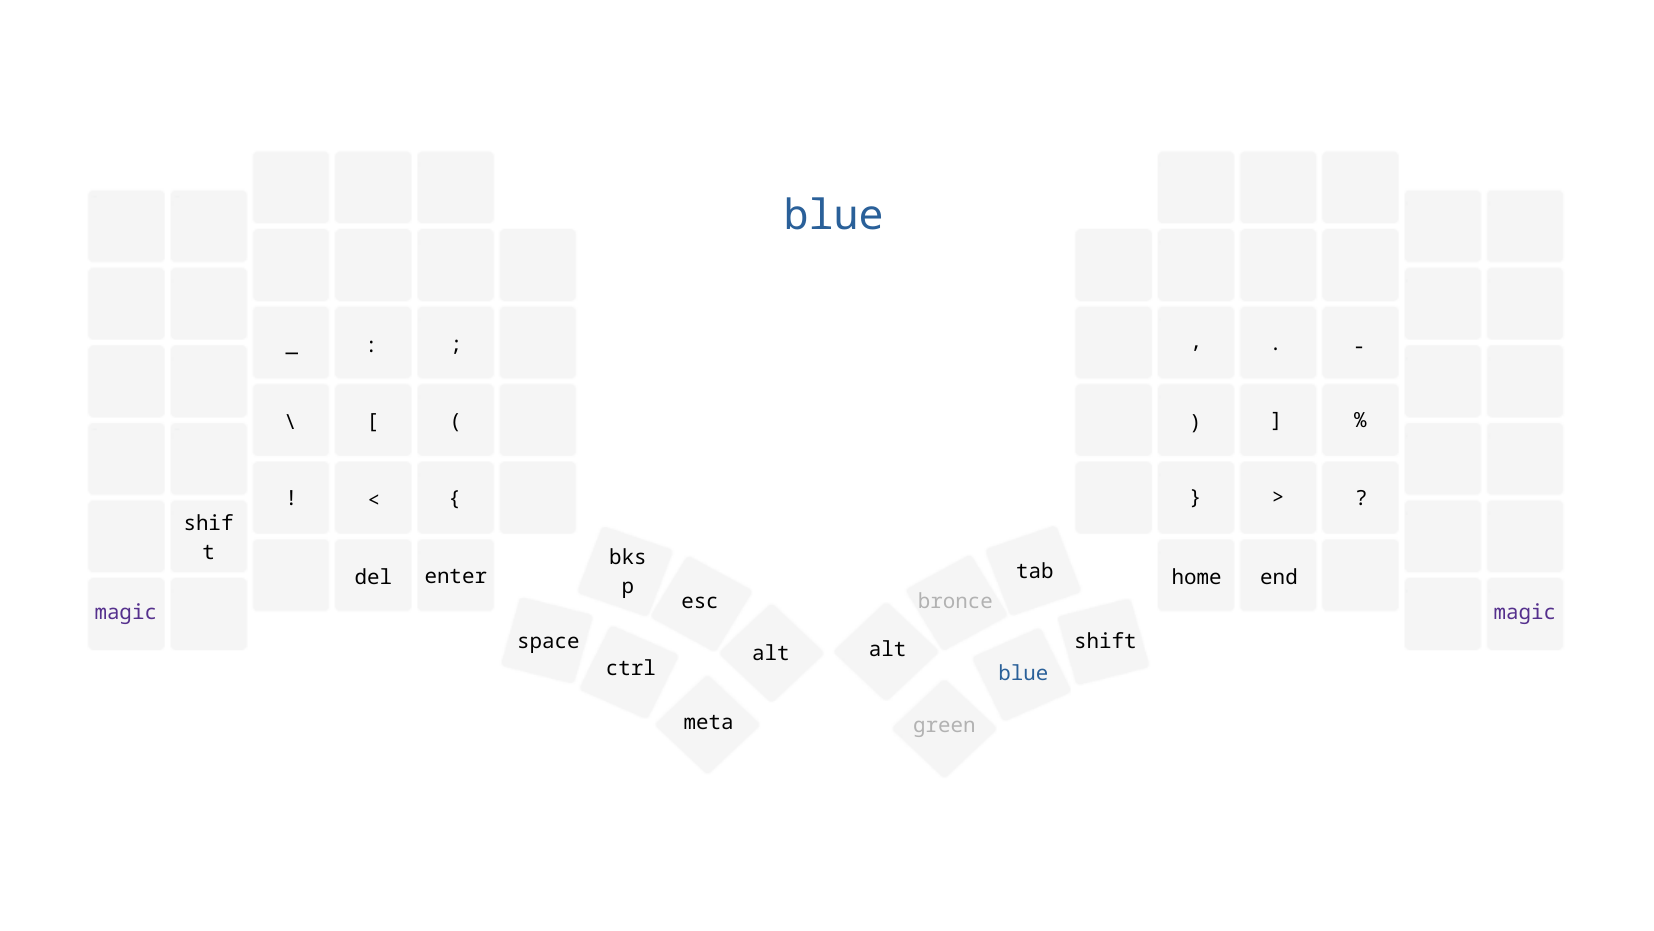

blue
,
_
.
:
-
;
%
\
)
[
(
]
}
>
!
?
{
<
shift
bksp
tab
enter
home
del
end
bronce
esc
magic
magic
shift
space
alt
alt
ctrl
blue
meta
green